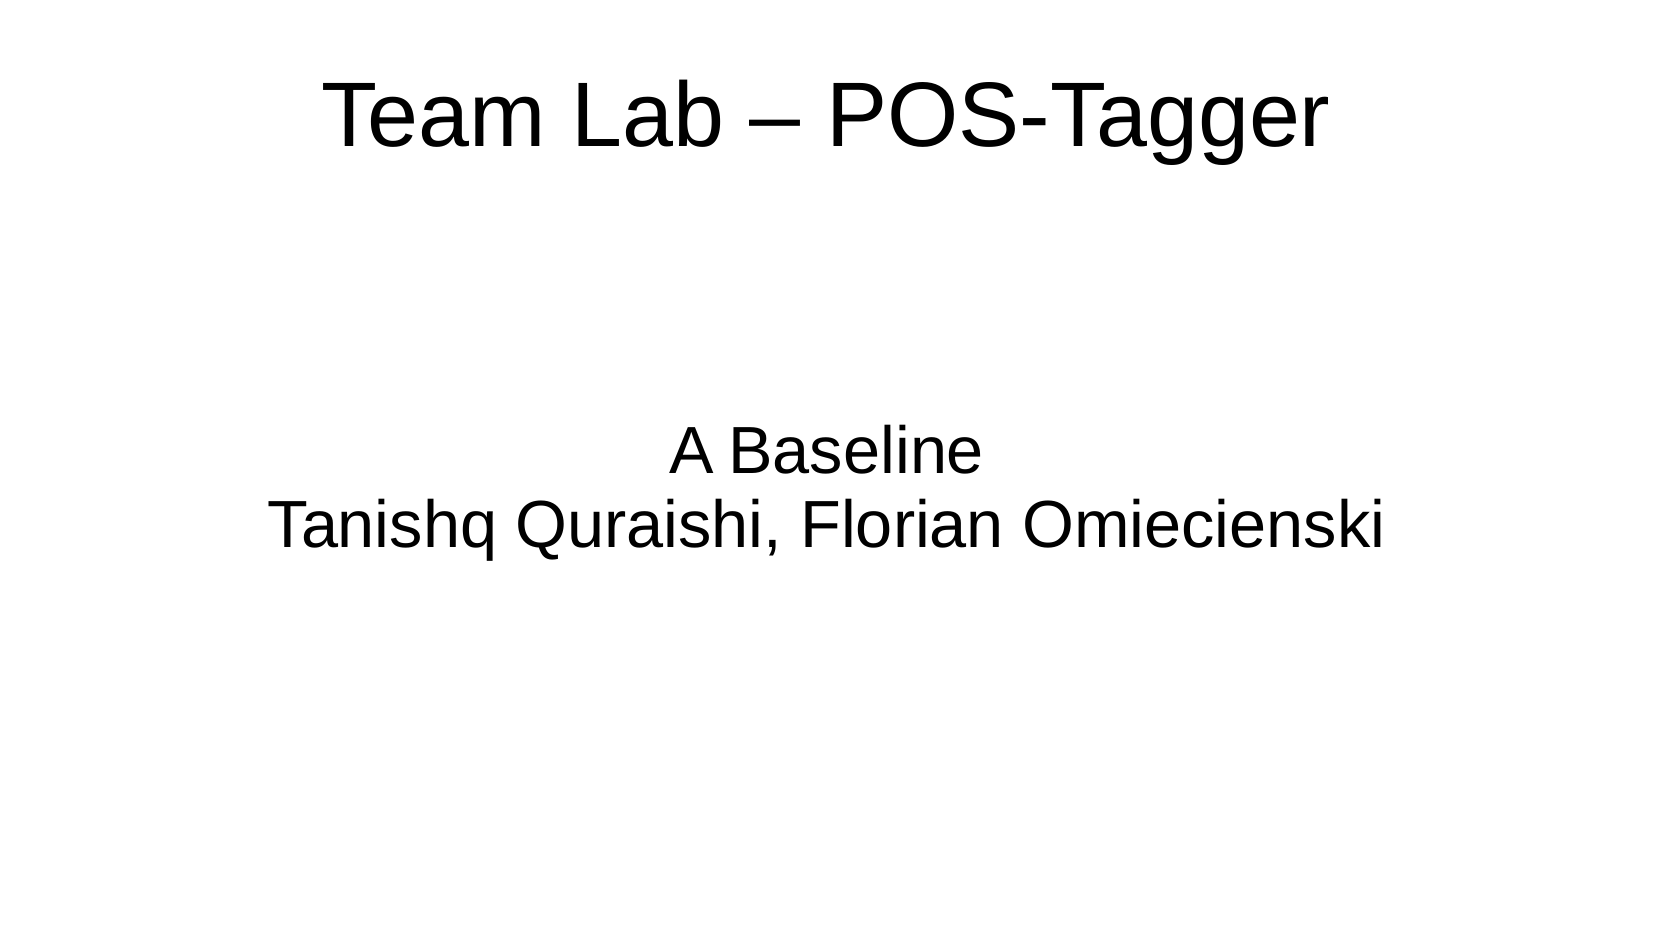

# Team Lab – POS-Tagger
A Baseline
Tanishq Quraishi, Florian Omiecienski